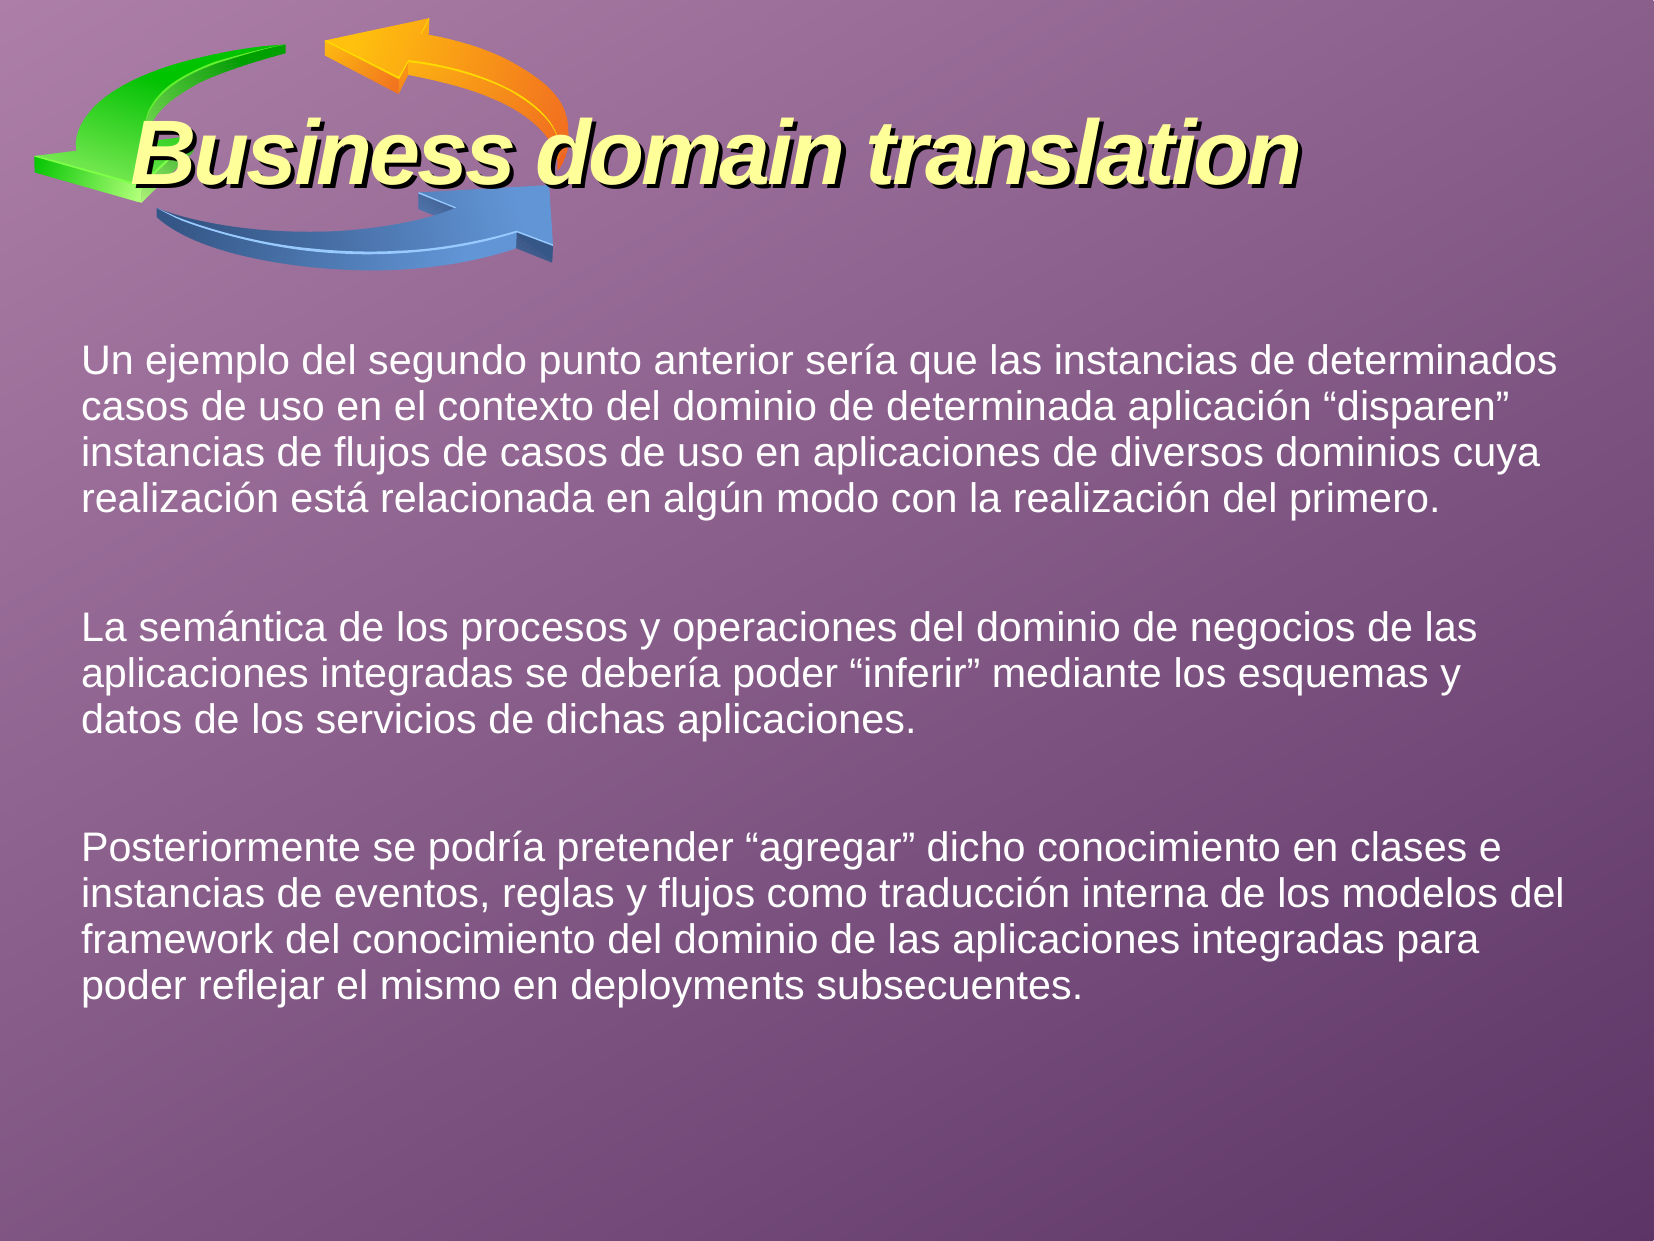

# Business domain translation
Un ejemplo del segundo punto anterior sería que las instancias de determinados casos de uso en el contexto del dominio de determinada aplicación “disparen” instancias de flujos de casos de uso en aplicaciones de diversos dominios cuya realización está relacionada en algún modo con la realización del primero.
La semántica de los procesos y operaciones del dominio de negocios de las aplicaciones integradas se debería poder “inferir” mediante los esquemas y datos de los servicios de dichas aplicaciones.
Posteriormente se podría pretender “agregar” dicho conocimiento en clases e instancias de eventos, reglas y flujos como traducción interna de los modelos del framework del conocimiento del dominio de las aplicaciones integradas para poder reflejar el mismo en deployments subsecuentes.